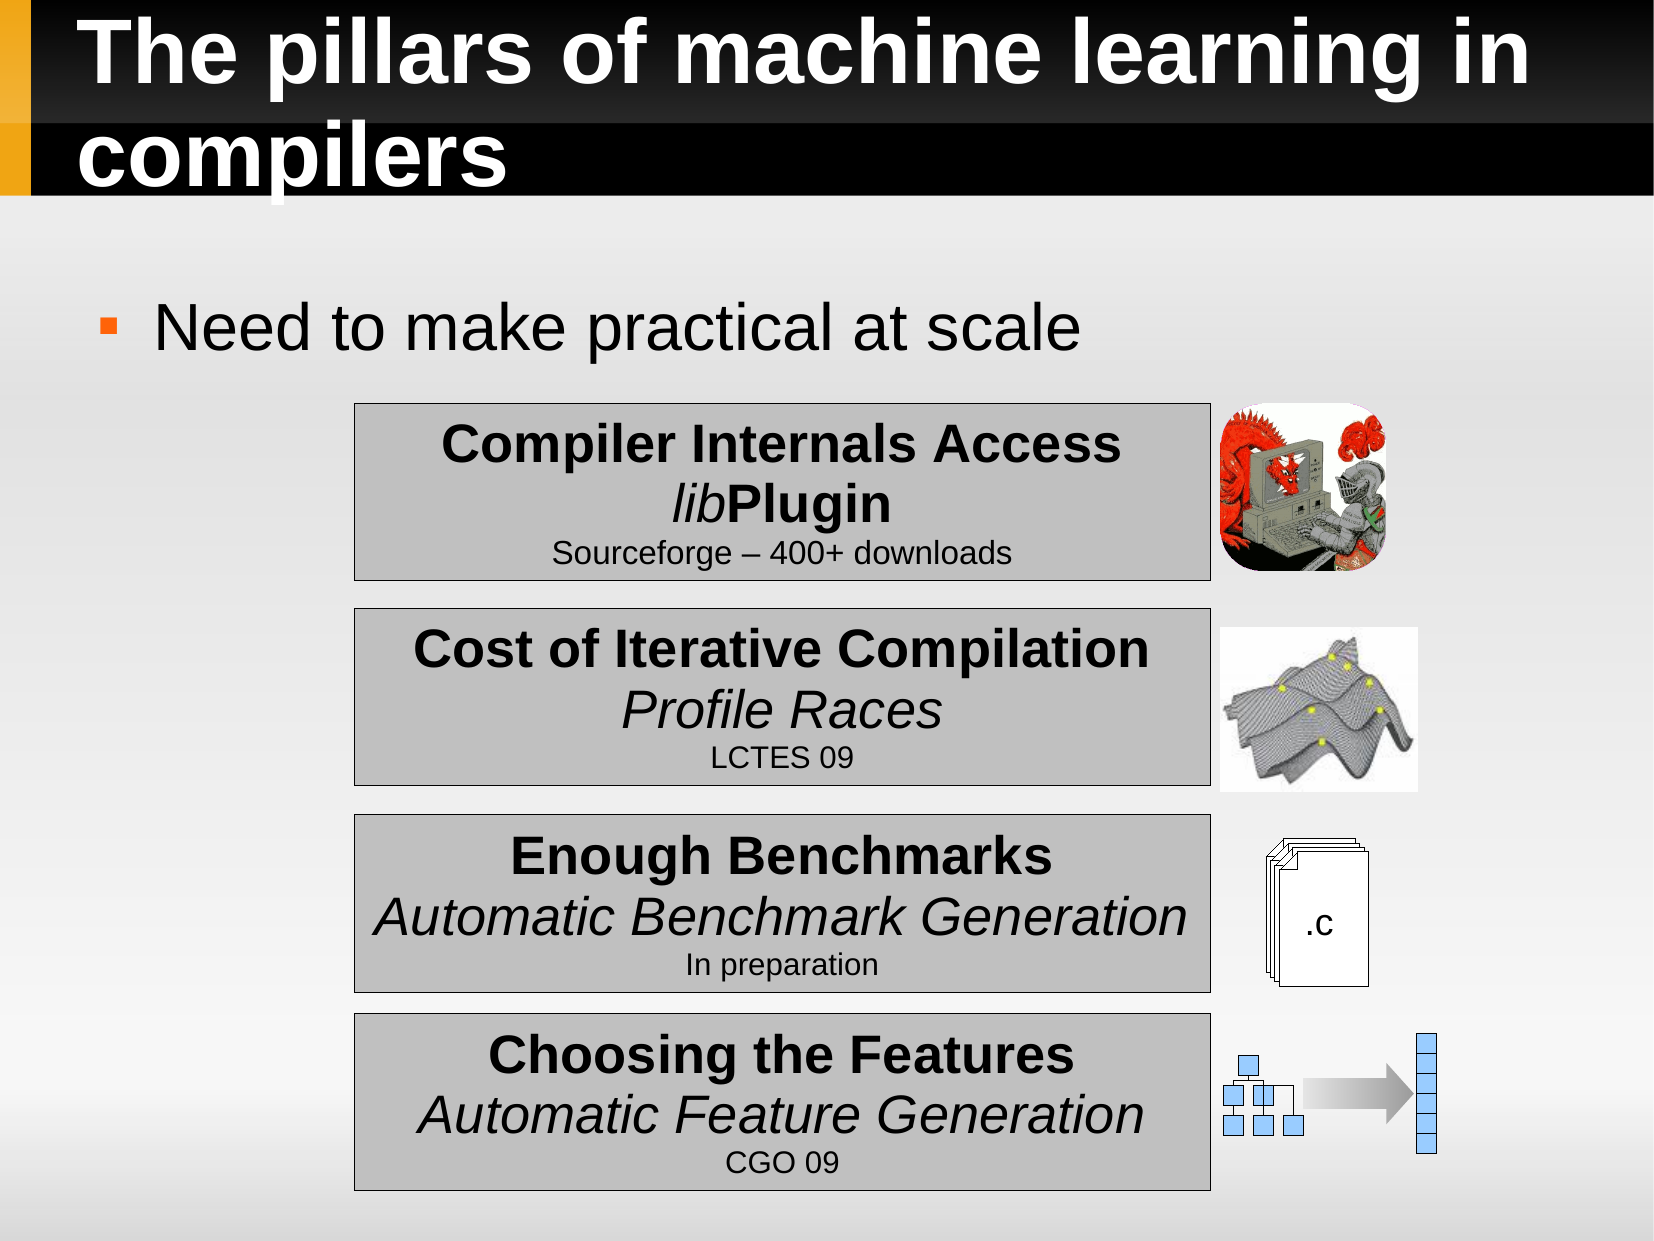

# The pillars of machine learning in compilers
Need to make practical at scale
Compiler Internals Access
libPlugin
Sourceforge – 400+ downloads
Cost of Iterative Compilation
Profile Races
LCTES 09
Enough Benchmarks
Automatic Benchmark Generation
In preparation
 .c
Choosing the Features
Automatic Feature Generation
CGO 09